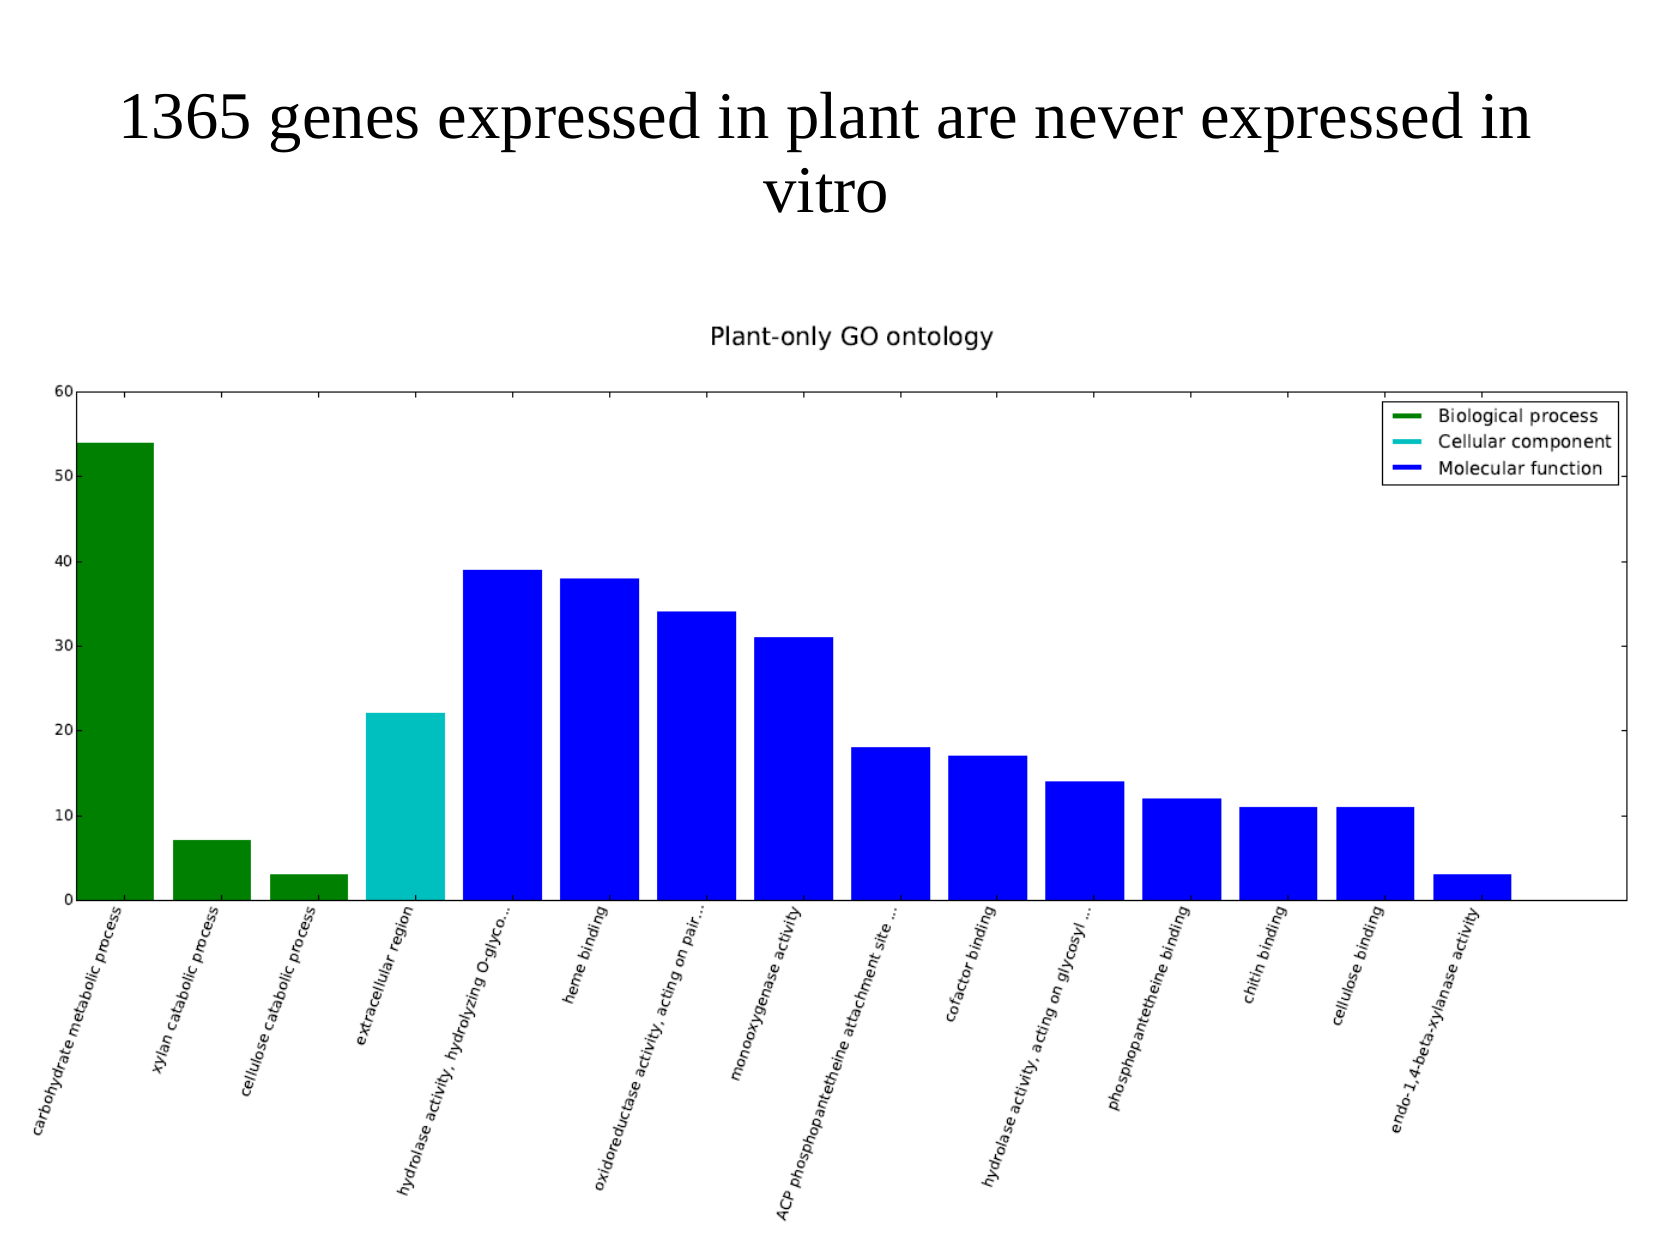

# 1365 genes expressed in plant are never expressed in vitro